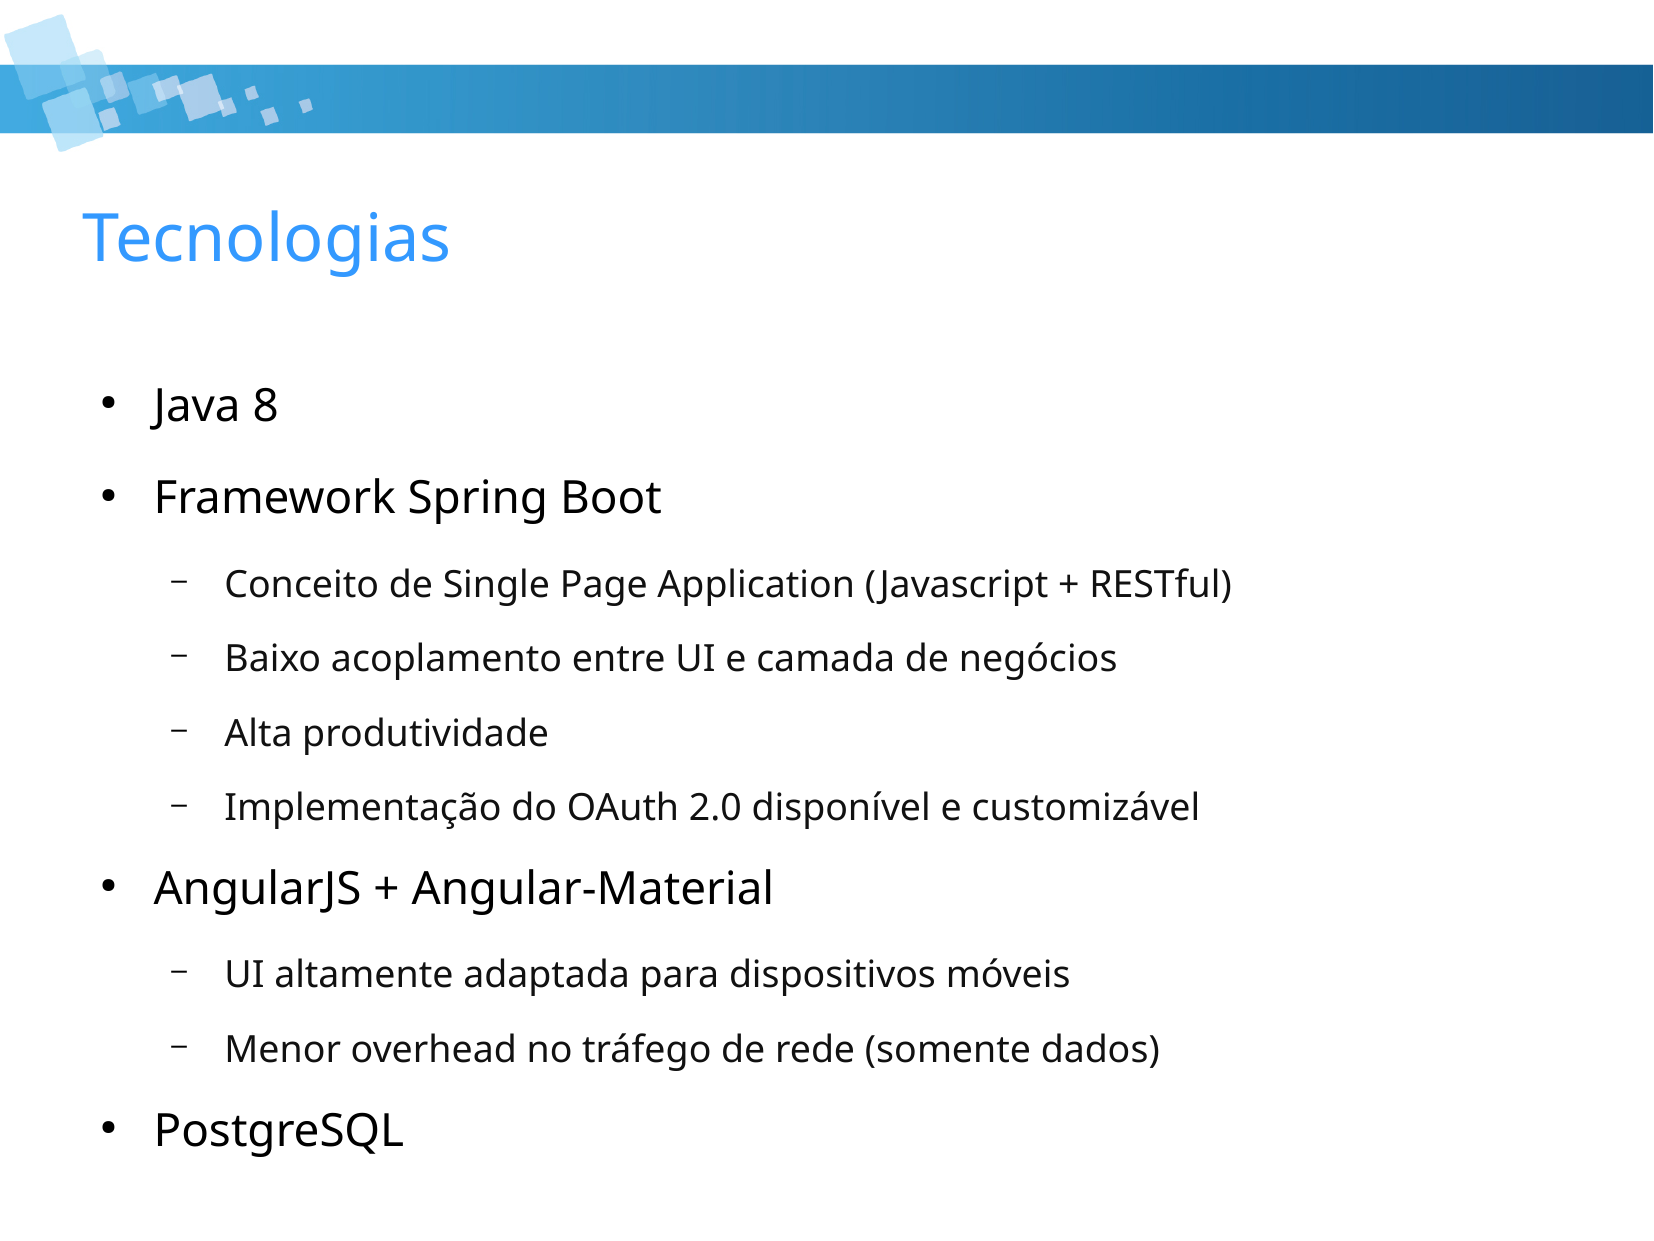

# Tecnologias
Java 8
Framework Spring Boot
Conceito de Single Page Application (Javascript + RESTful)
Baixo acoplamento entre UI e camada de negócios
Alta produtividade
Implementação do OAuth 2.0 disponível e customizável
AngularJS + Angular-Material
UI altamente adaptada para dispositivos móveis
Menor overhead no tráfego de rede (somente dados)
PostgreSQL